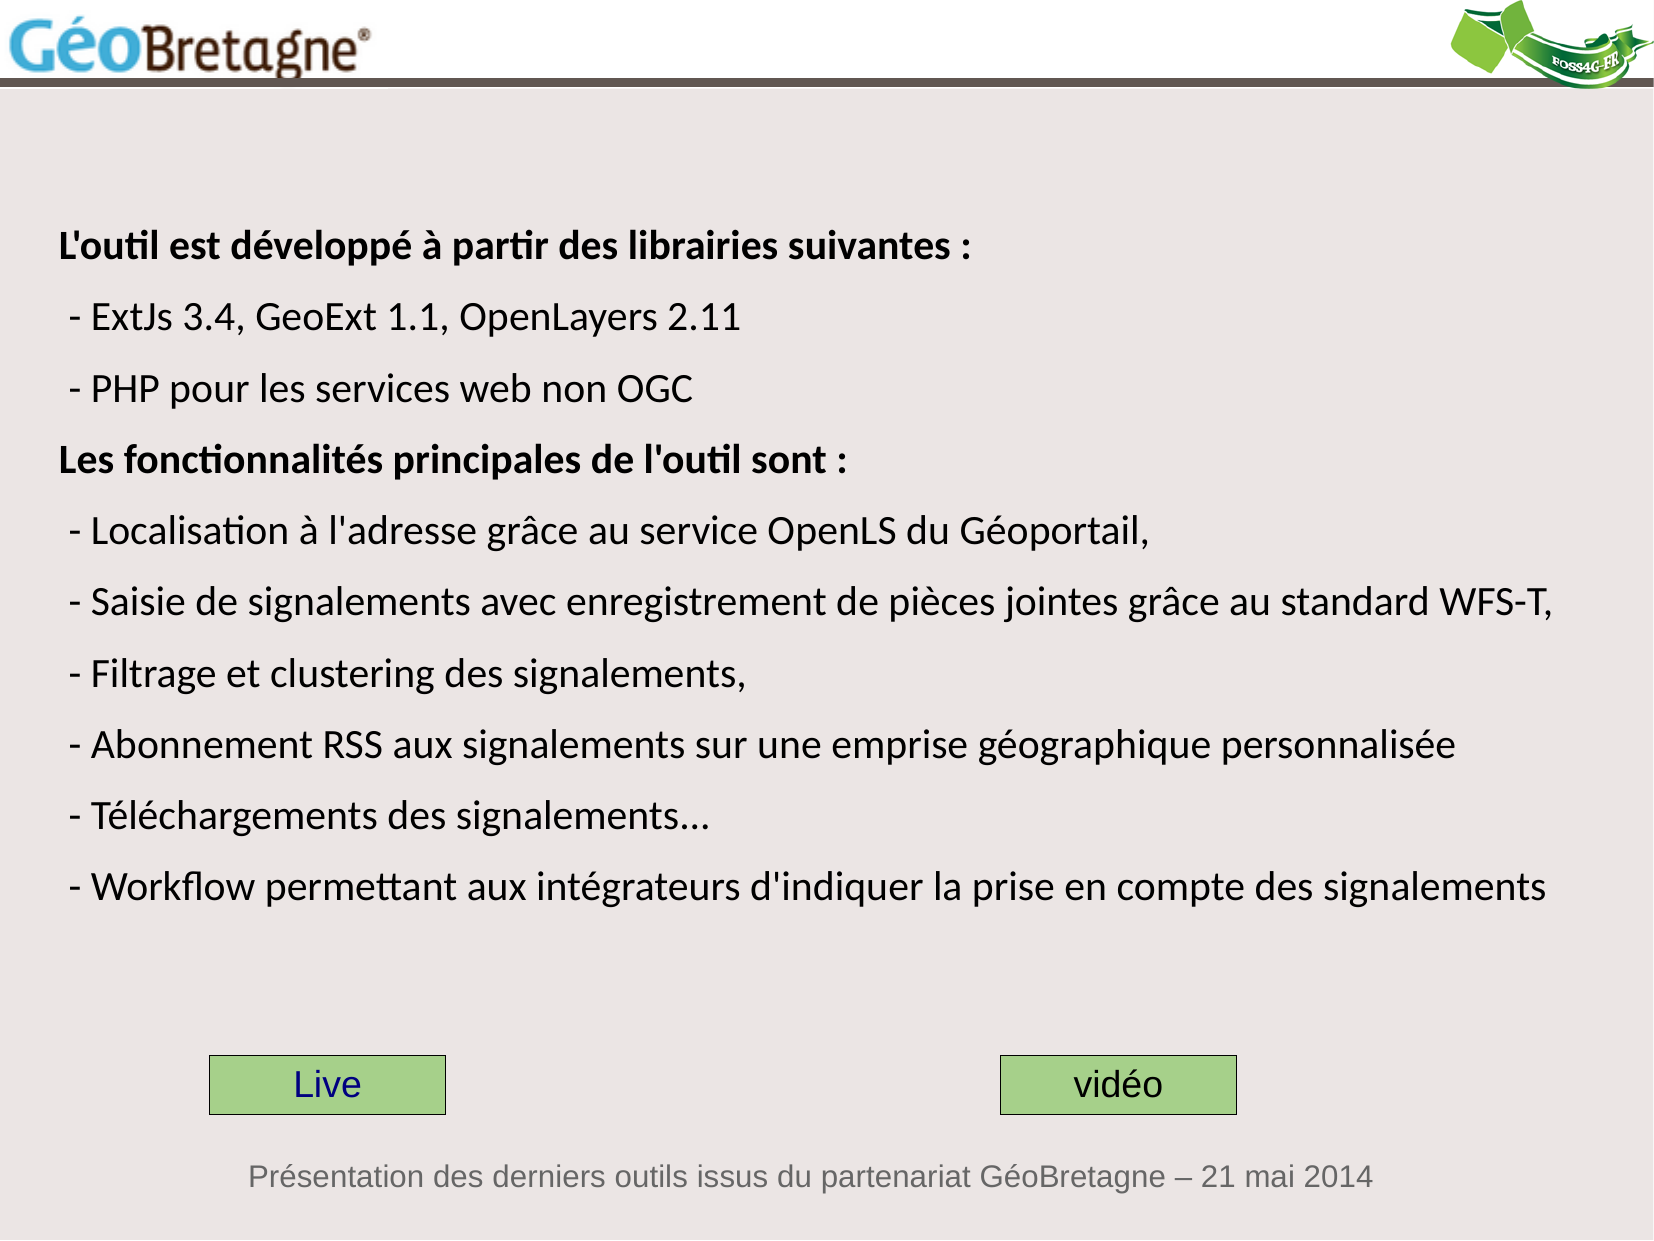

# L'outil est développé à partir des librairies suivantes :
 - ExtJs 3.4, GeoExt 1.1, OpenLayers 2.11
 - PHP pour les services web non OGC
Les fonctionnalités principales de l'outil sont :
 - Localisation à l'adresse grâce au service OpenLS du Géoportail,
 - Saisie de signalements avec enregistrement de pièces jointes grâce au standard WFS-T,
 - Filtrage et clustering des signalements,
 - Abonnement RSS aux signalements sur une emprise géographique personnalisée
 - Téléchargements des signalements...
 - Workflow permettant aux intégrateurs d'indiquer la prise en compte des signalements
Live
vidéo